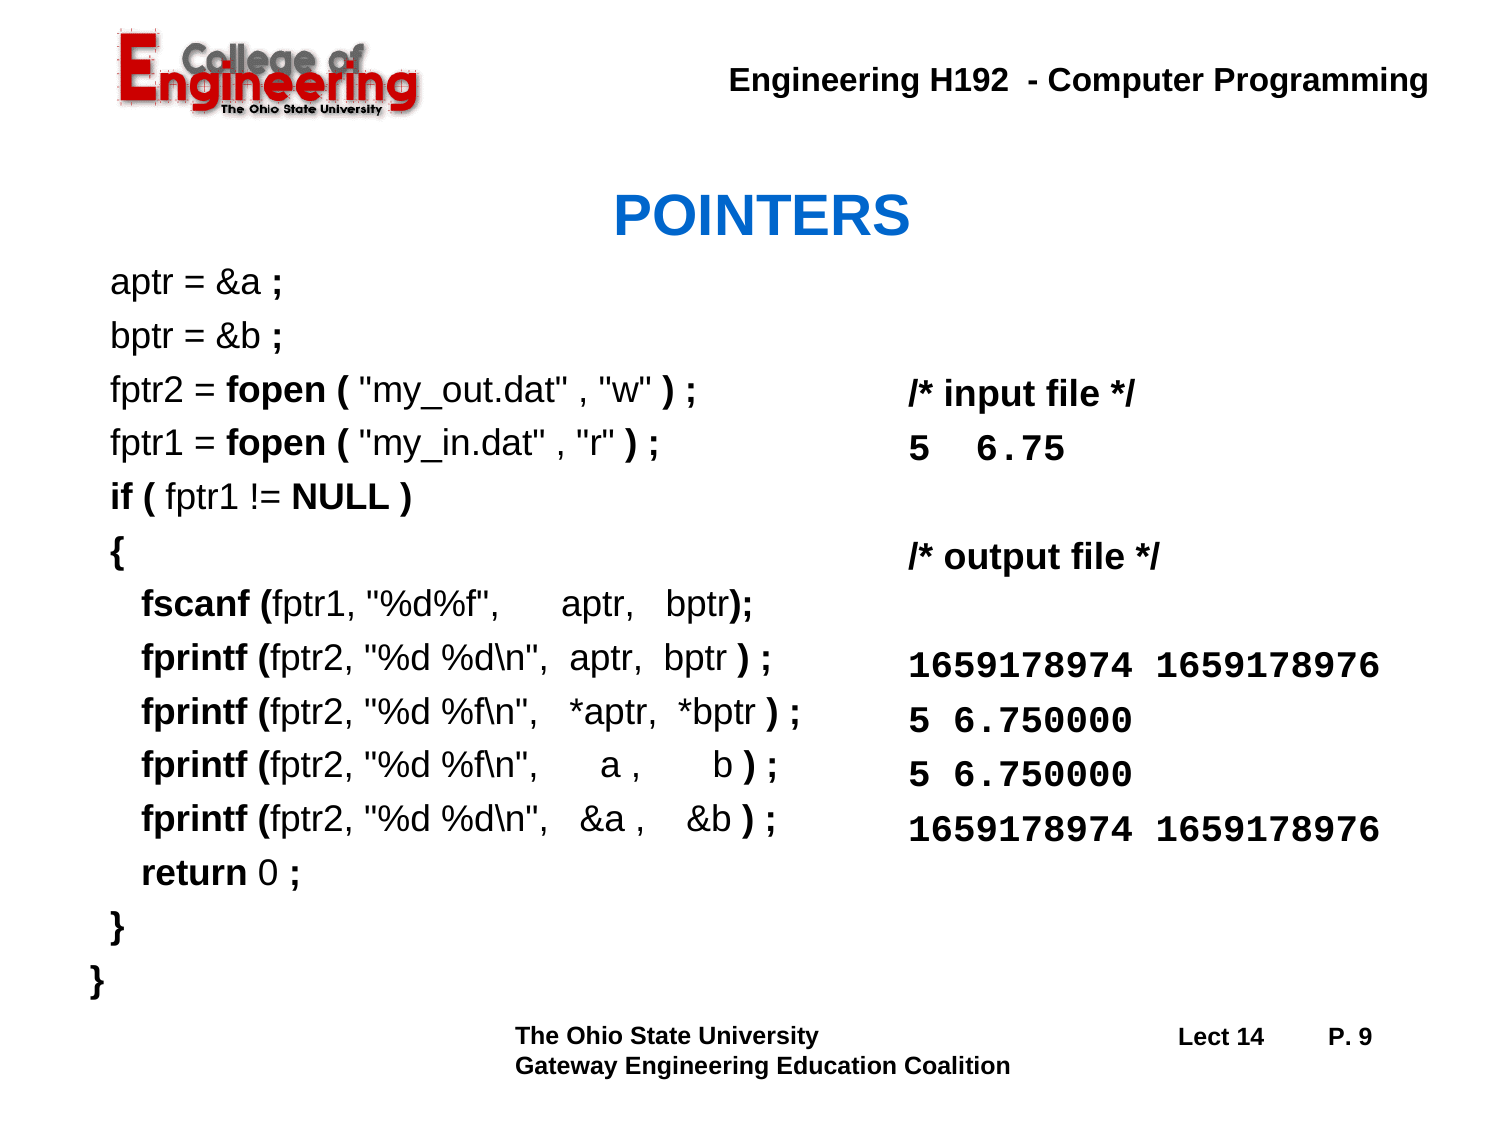

# POINTERS
 aptr = &a ;
 bptr = &b ;
 fptr2 = fopen ( "my_out.dat" , "w" ) ;
 fptr1 = fopen ( "my_in.dat" , "r" ) ;
 if ( fptr1 != NULL )
 {
 fscanf (fptr1, "%d%f", aptr, bptr);
 fprintf (fptr2, "%d %d\n", aptr, bptr ) ;
 fprintf (fptr2, "%d %f\n", *aptr, *bptr ) ;
 fprintf (fptr2, "%d %f\n", a , b ) ;
 fprintf (fptr2, "%d %d\n", &a , &b ) ;
 return 0 ;
 }
}
/* input file */
5 6.75
/* output file */
1659178974 1659178976
5 6.750000
5 6.750000
1659178974 1659178976
9